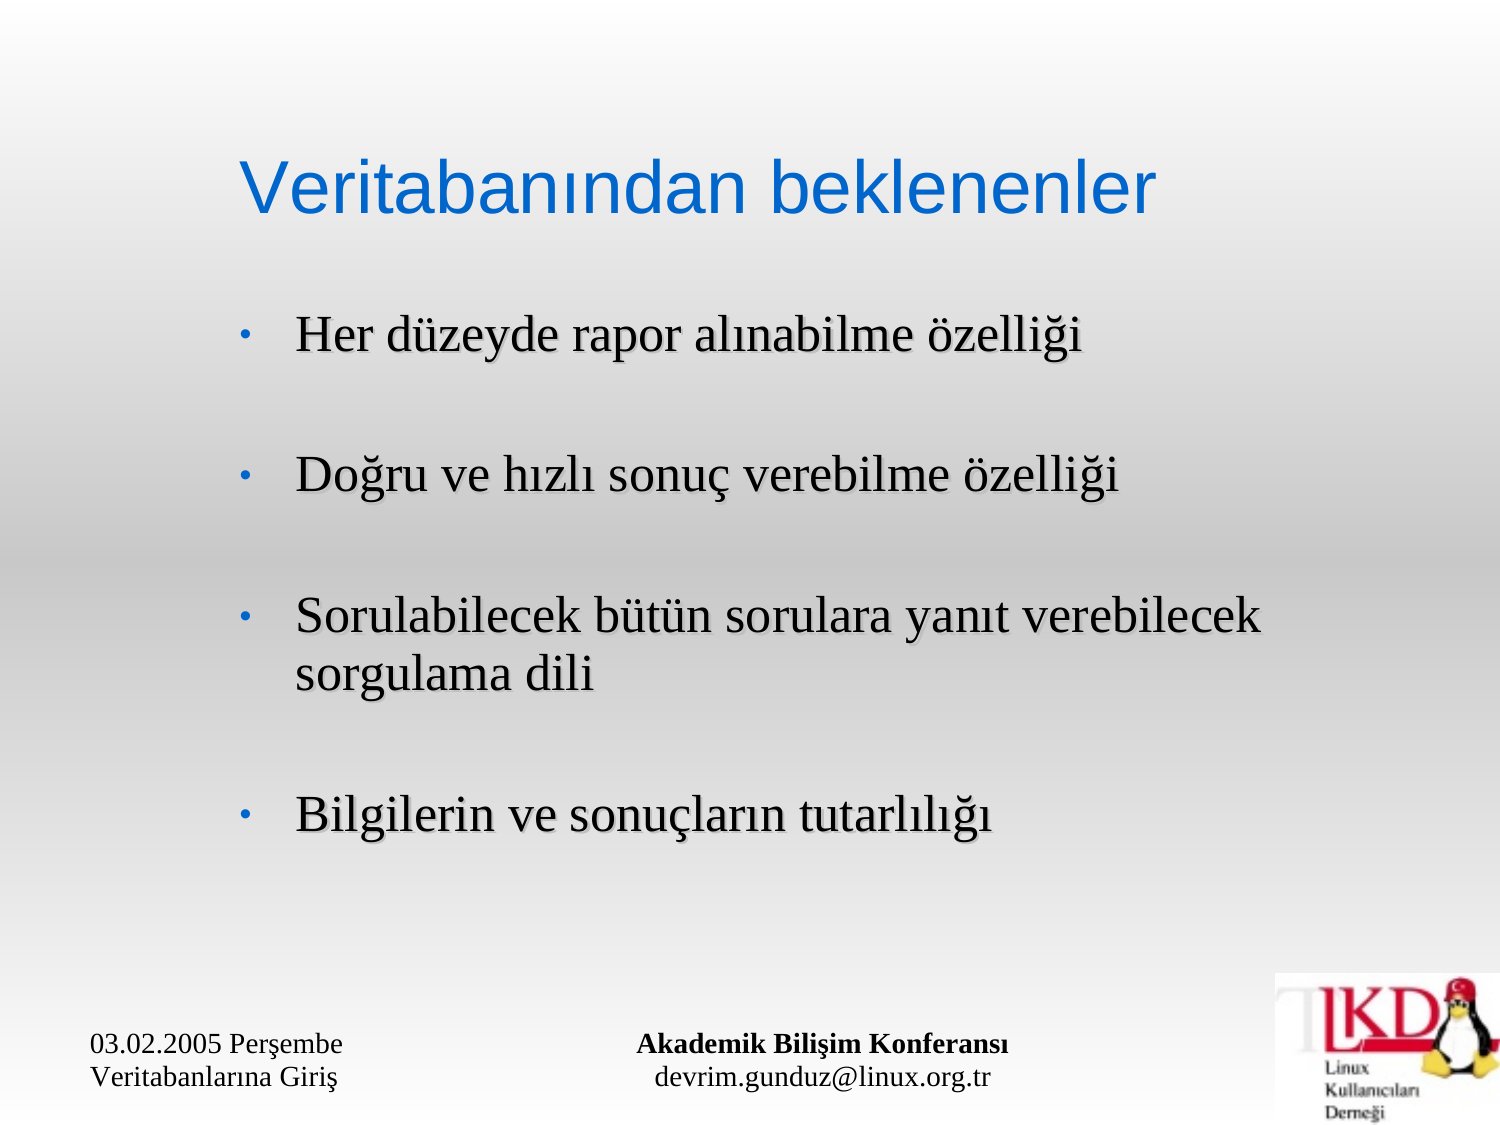

# Veritabanından beklenenler
Her düzeyde rapor alınabilme özelliği
Doğru ve hızlı sonuç verebilme özelliği
Sorulabilecek bütün sorulara yanıt verebilecek sorgulama dili
Bilgilerin ve sonuçların tutarlılığı